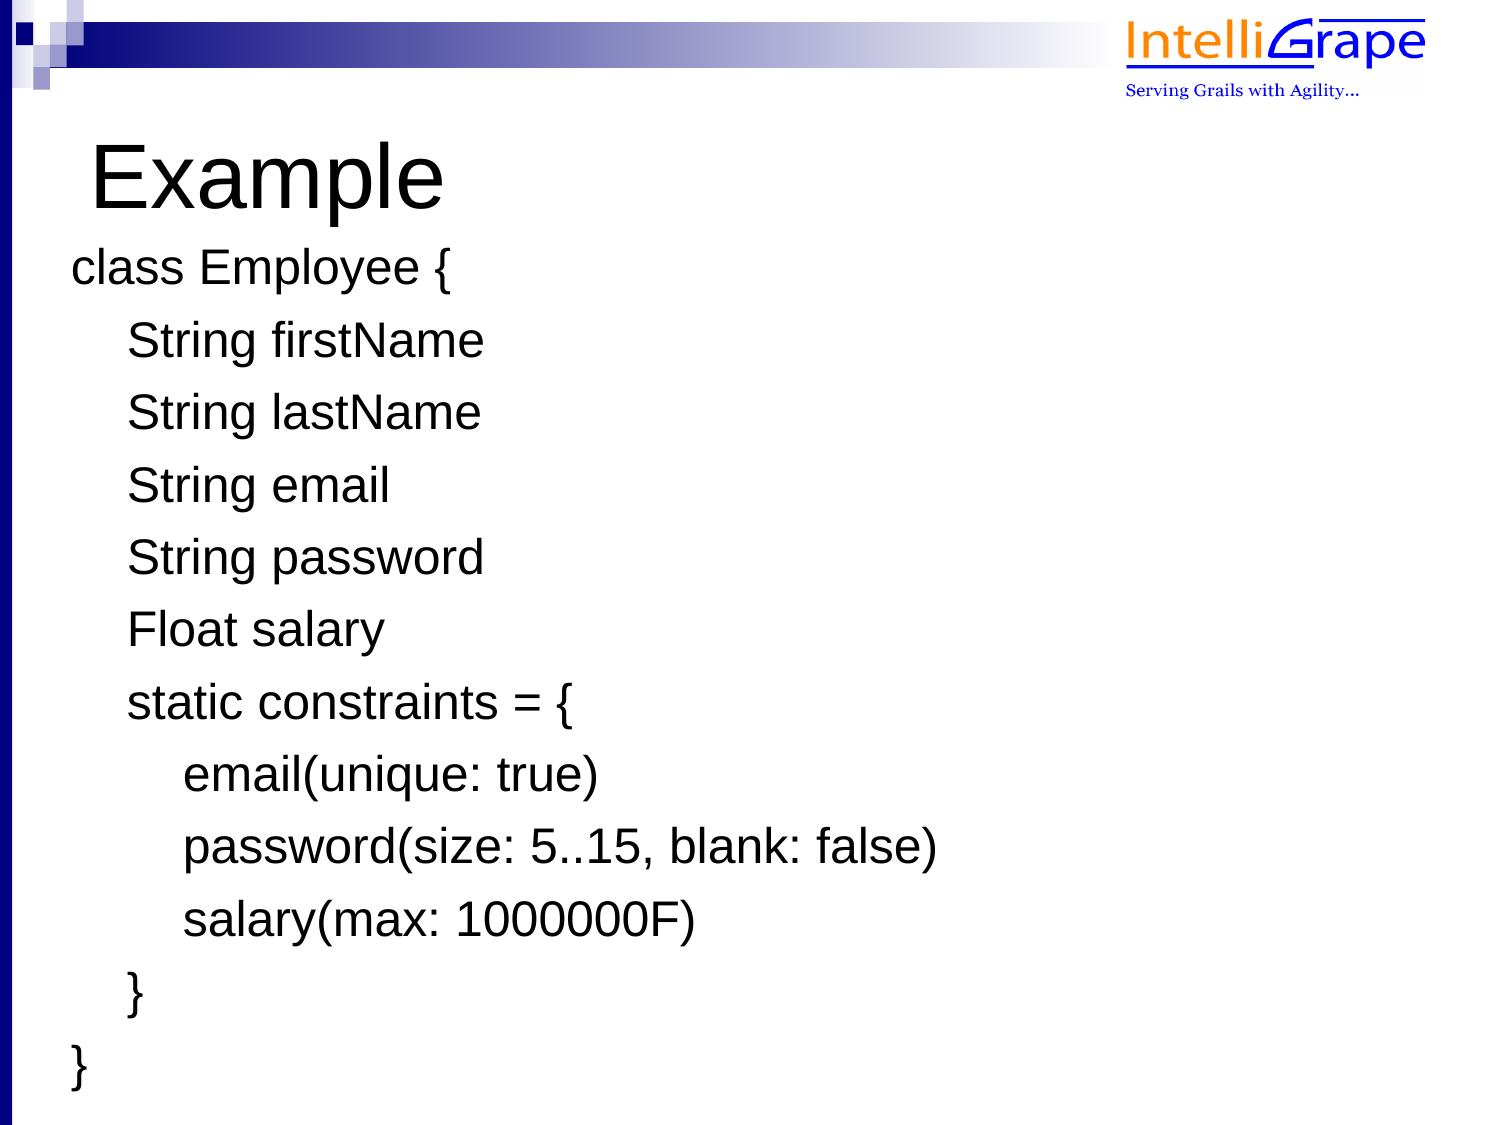

# Example
class Employee {
 String firstName
 String lastName
 String email
 String password
 Float salary
 static constraints = {
 email(unique: true)
 password(size: 5..15, blank: false)
 salary(max: 1000000F)
 }
}